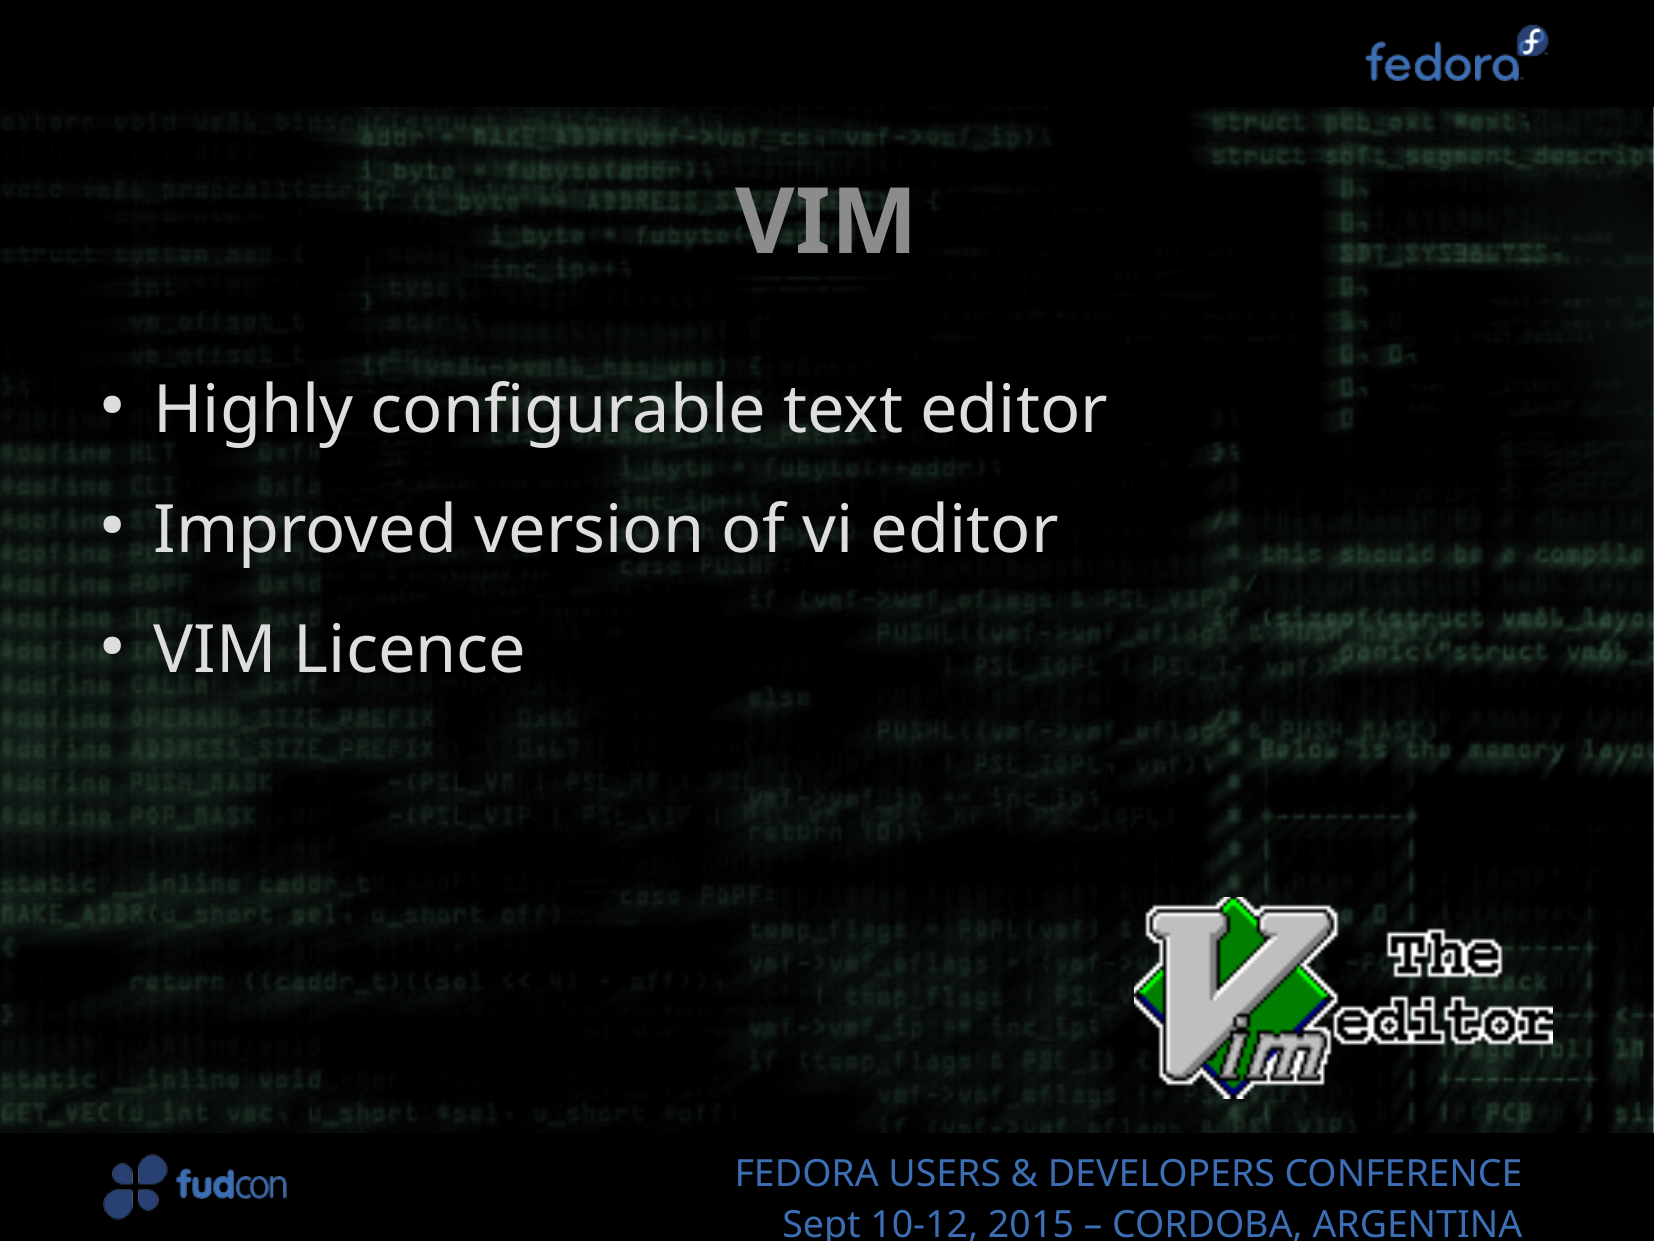

# VIM
Highly configurable text editor
Improved version of vi editor
VIM Licence